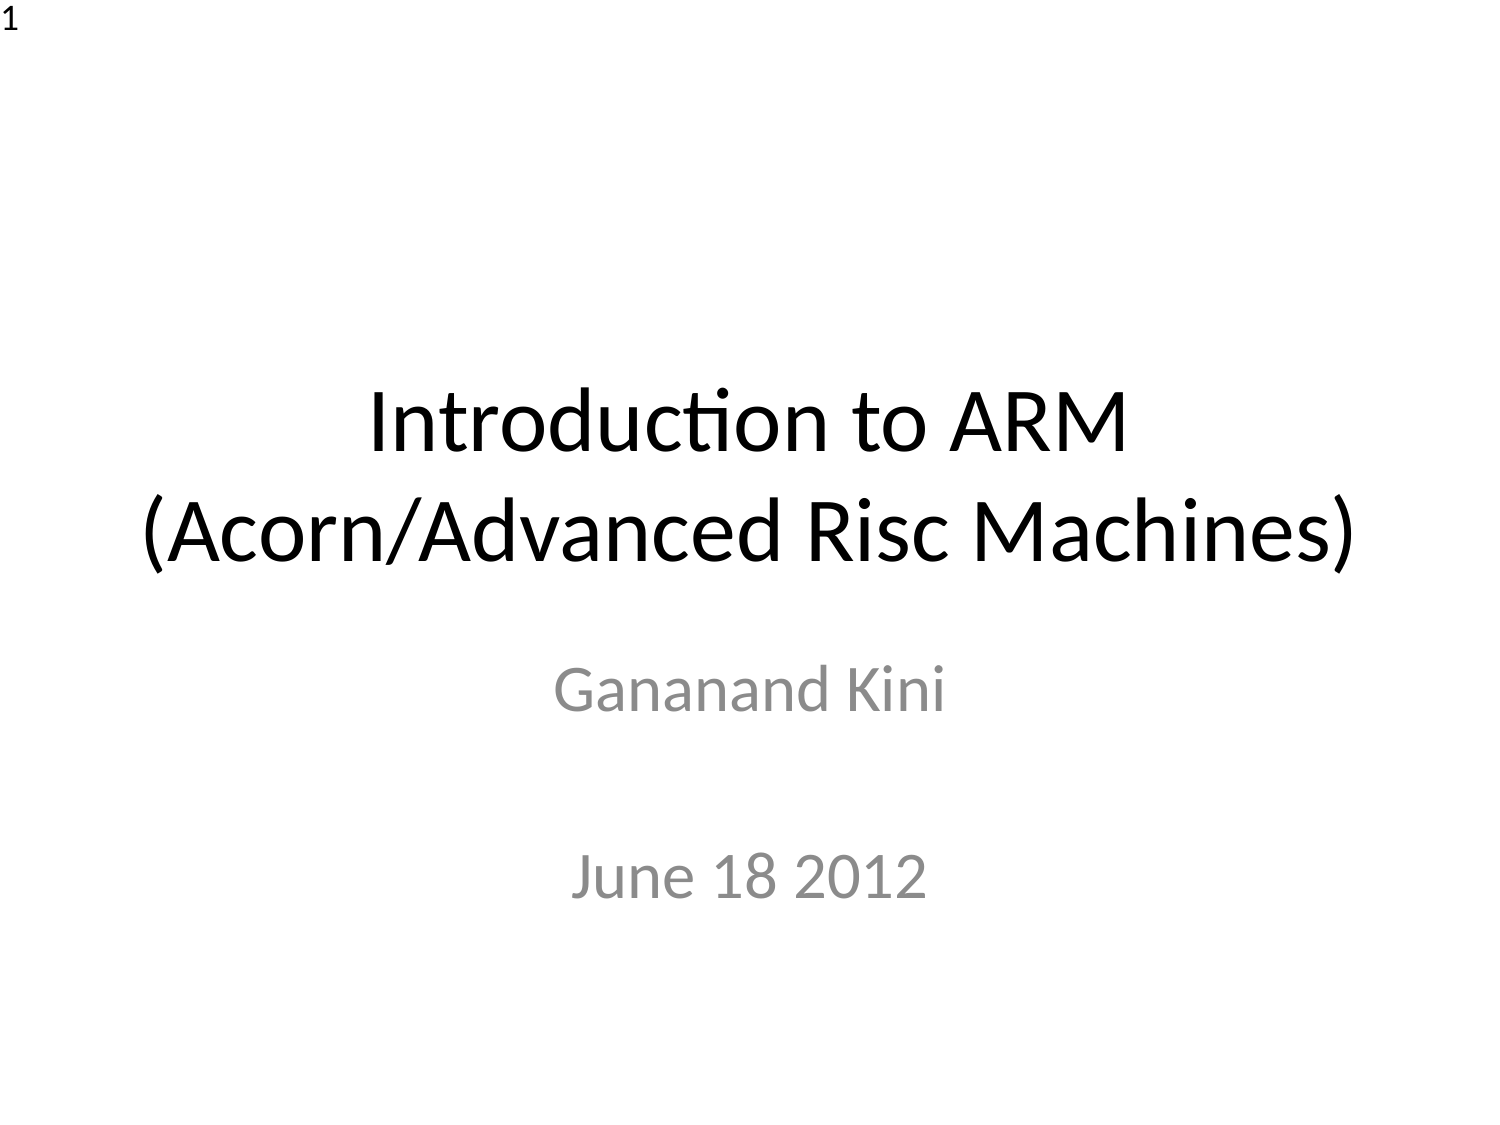

# Introduction to ARM (Acorn/Advanced Risc Machines)
Gananand Kini
June 18 2012